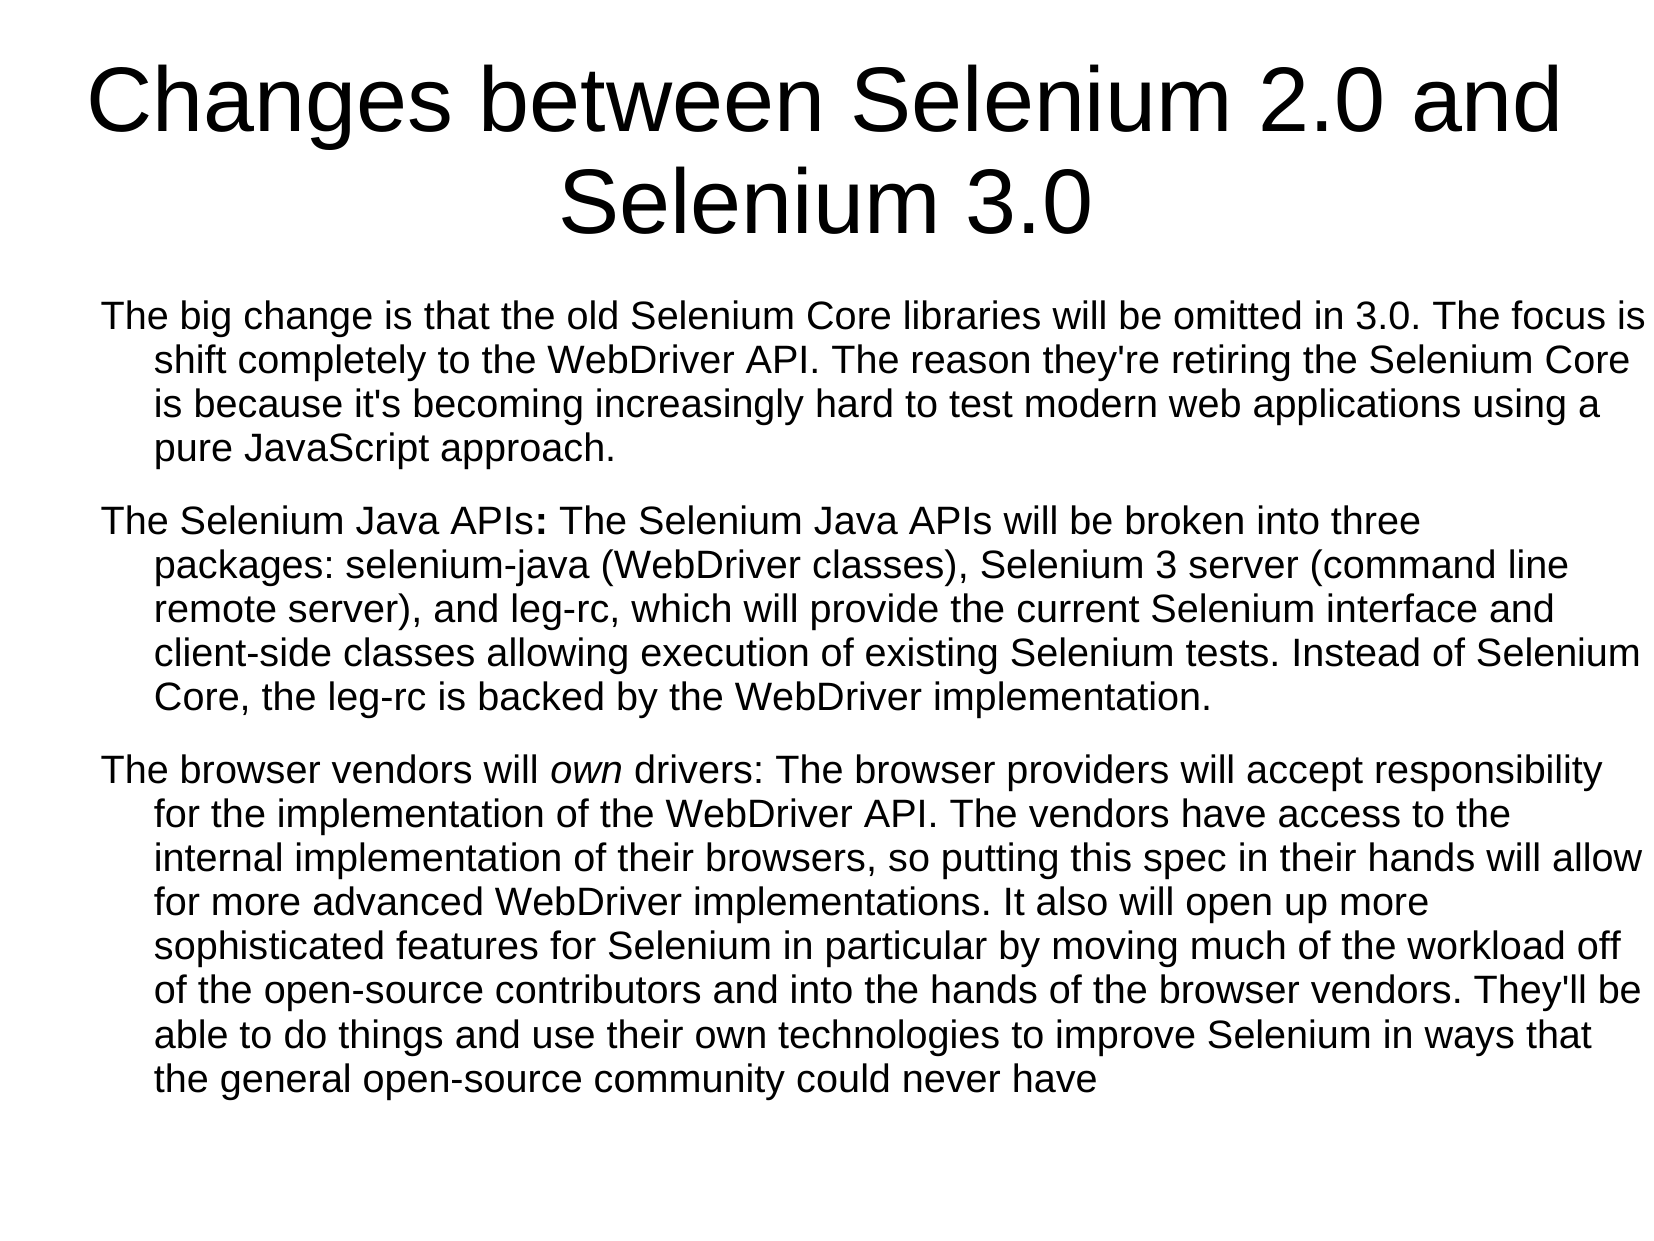

# Changes between Selenium 2.0 and Selenium 3.0
The big change is that the old Selenium Core libraries will be omitted in 3.0. The focus is shift completely to the WebDriver API. The reason they're retiring the Selenium Core is because it's becoming increasingly hard to test modern web applications using a pure JavaScript approach.
The Selenium Java APIs: The Selenium Java APIs will be broken into three packages: selenium-java (WebDriver classes), Selenium 3 server (command line remote server), and leg-rc, which will provide the current Selenium interface and client-side classes allowing execution of existing Selenium tests. Instead of Selenium Core, the leg-rc is backed by the WebDriver implementation.
The browser vendors will own drivers: The browser providers will accept responsibility for the implementation of the WebDriver API. The vendors have access to the internal implementation of their browsers, so putting this spec in their hands will allow for more advanced WebDriver implementations. It also will open up more sophisticated features for Selenium in particular by moving much of the workload off of the open-source contributors and into the hands of the browser vendors. They'll be able to do things and use their own technologies to improve Selenium in ways that the general open-source community could never have